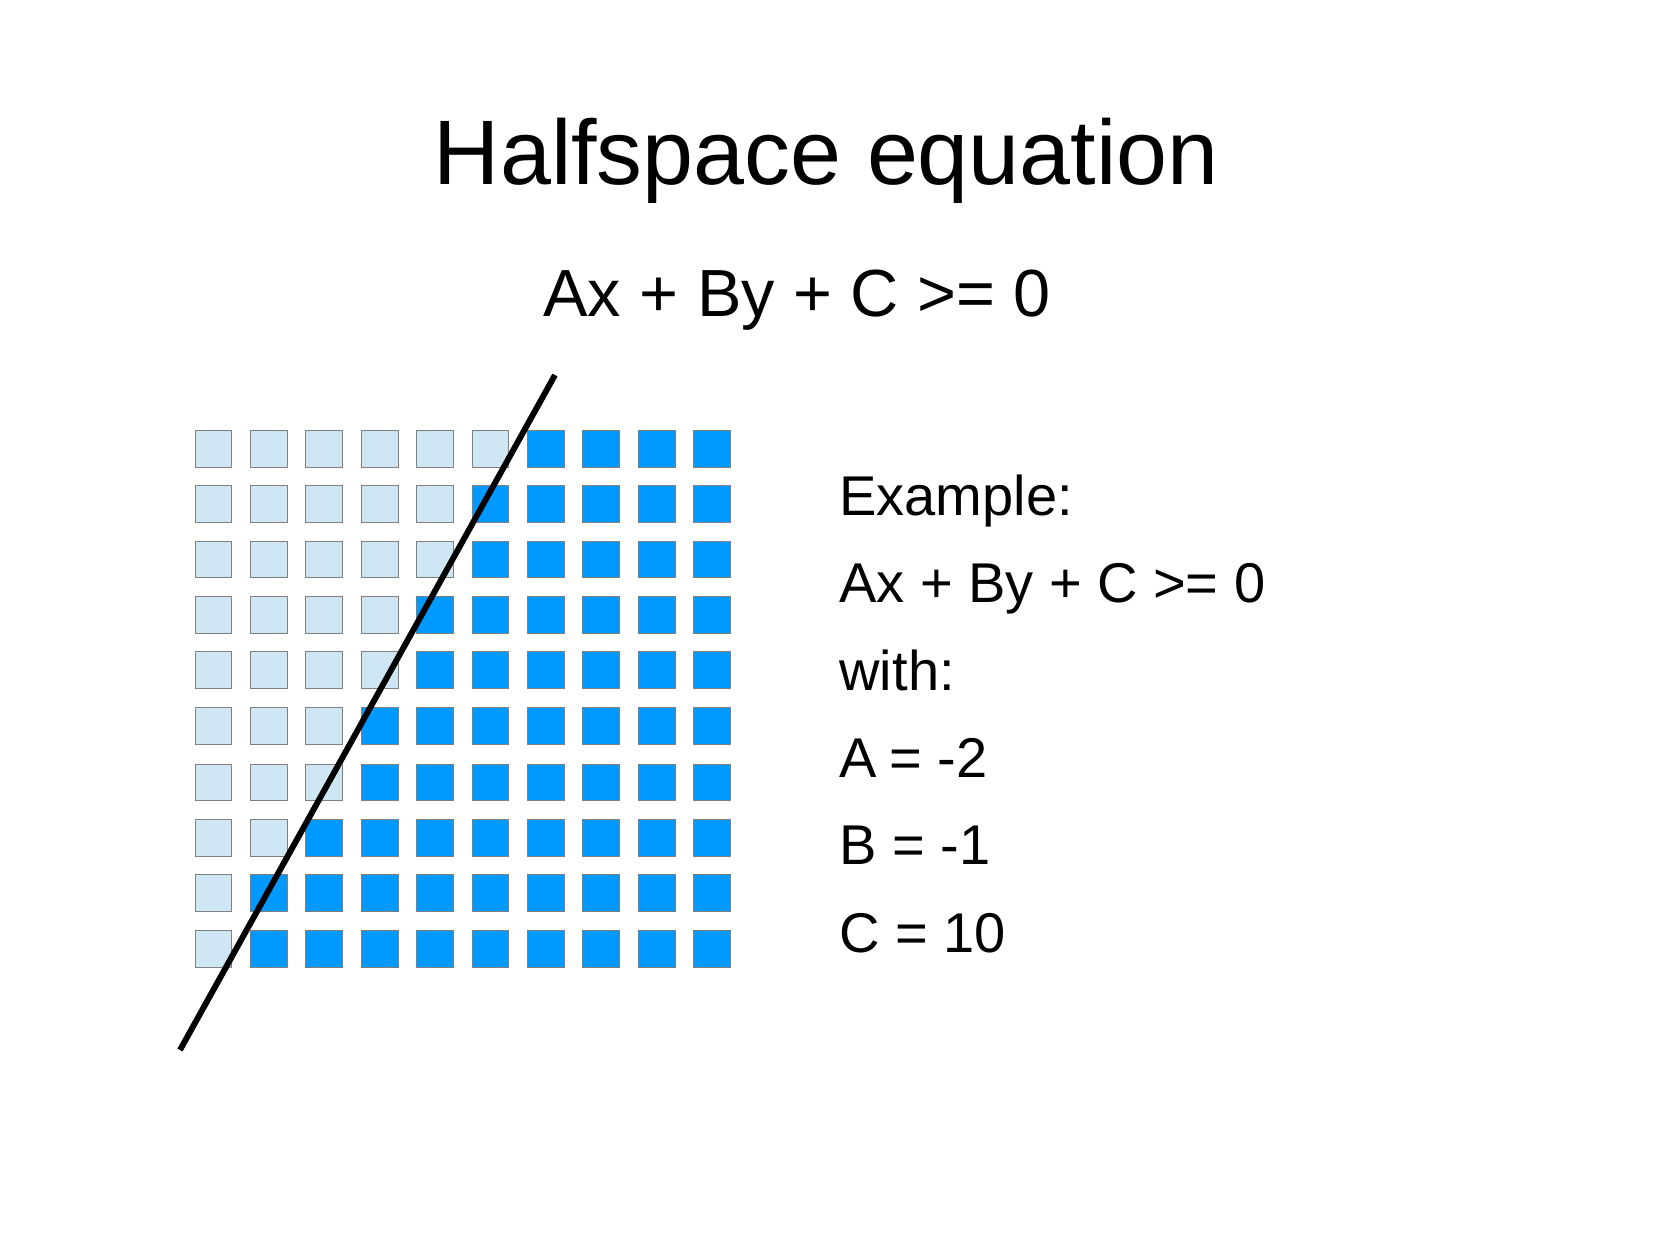

# Halfspace equation
Ax + By + C >= 0
Example:
Ax + By + C >= 0
with:
A = -2
B = -1
C = 10